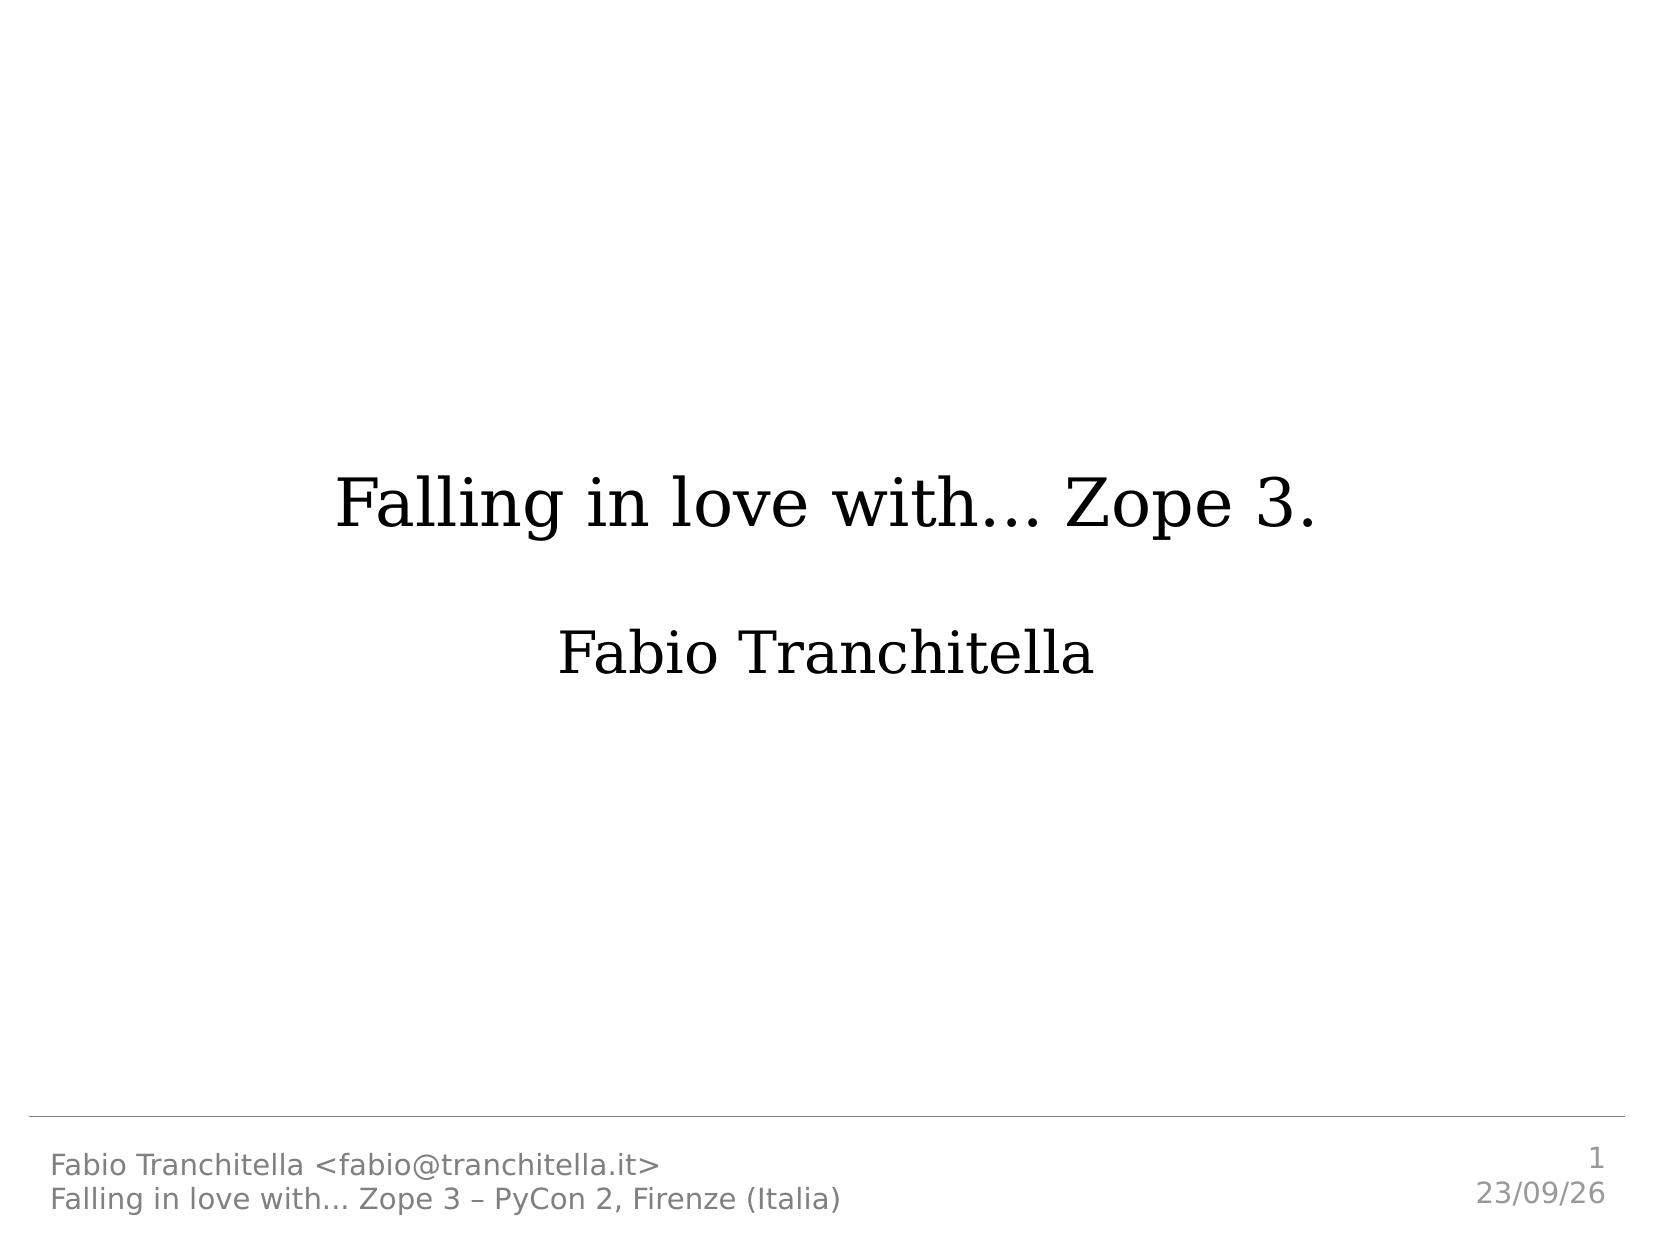

# Falling in love with... Zope 3.
Fabio Tranchitella
1